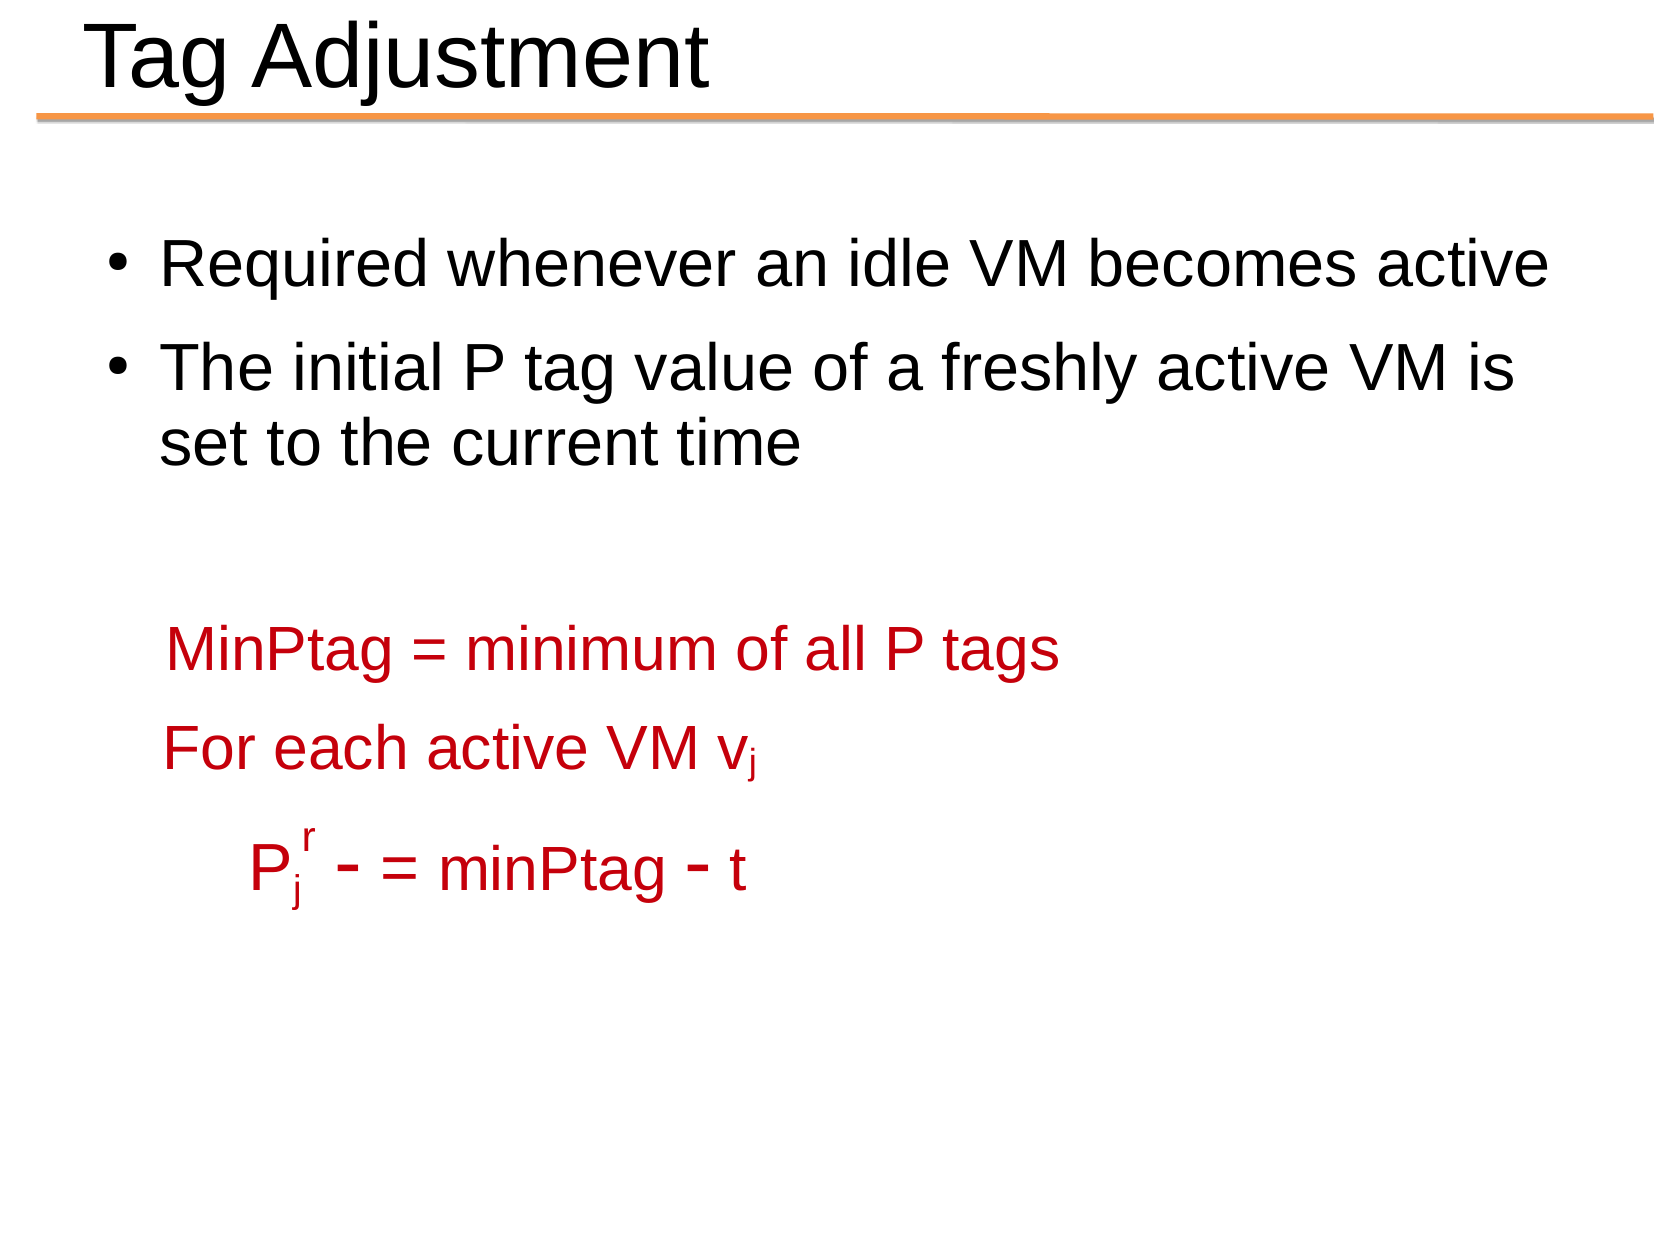

# Tag Adjustment
Required whenever an idle VM becomes active
The initial P tag value of a freshly active VM is set to the current time
 MinPtag = minimum of all P tags
 	For each active VM vj
 	 Pjr - = minPtag - t